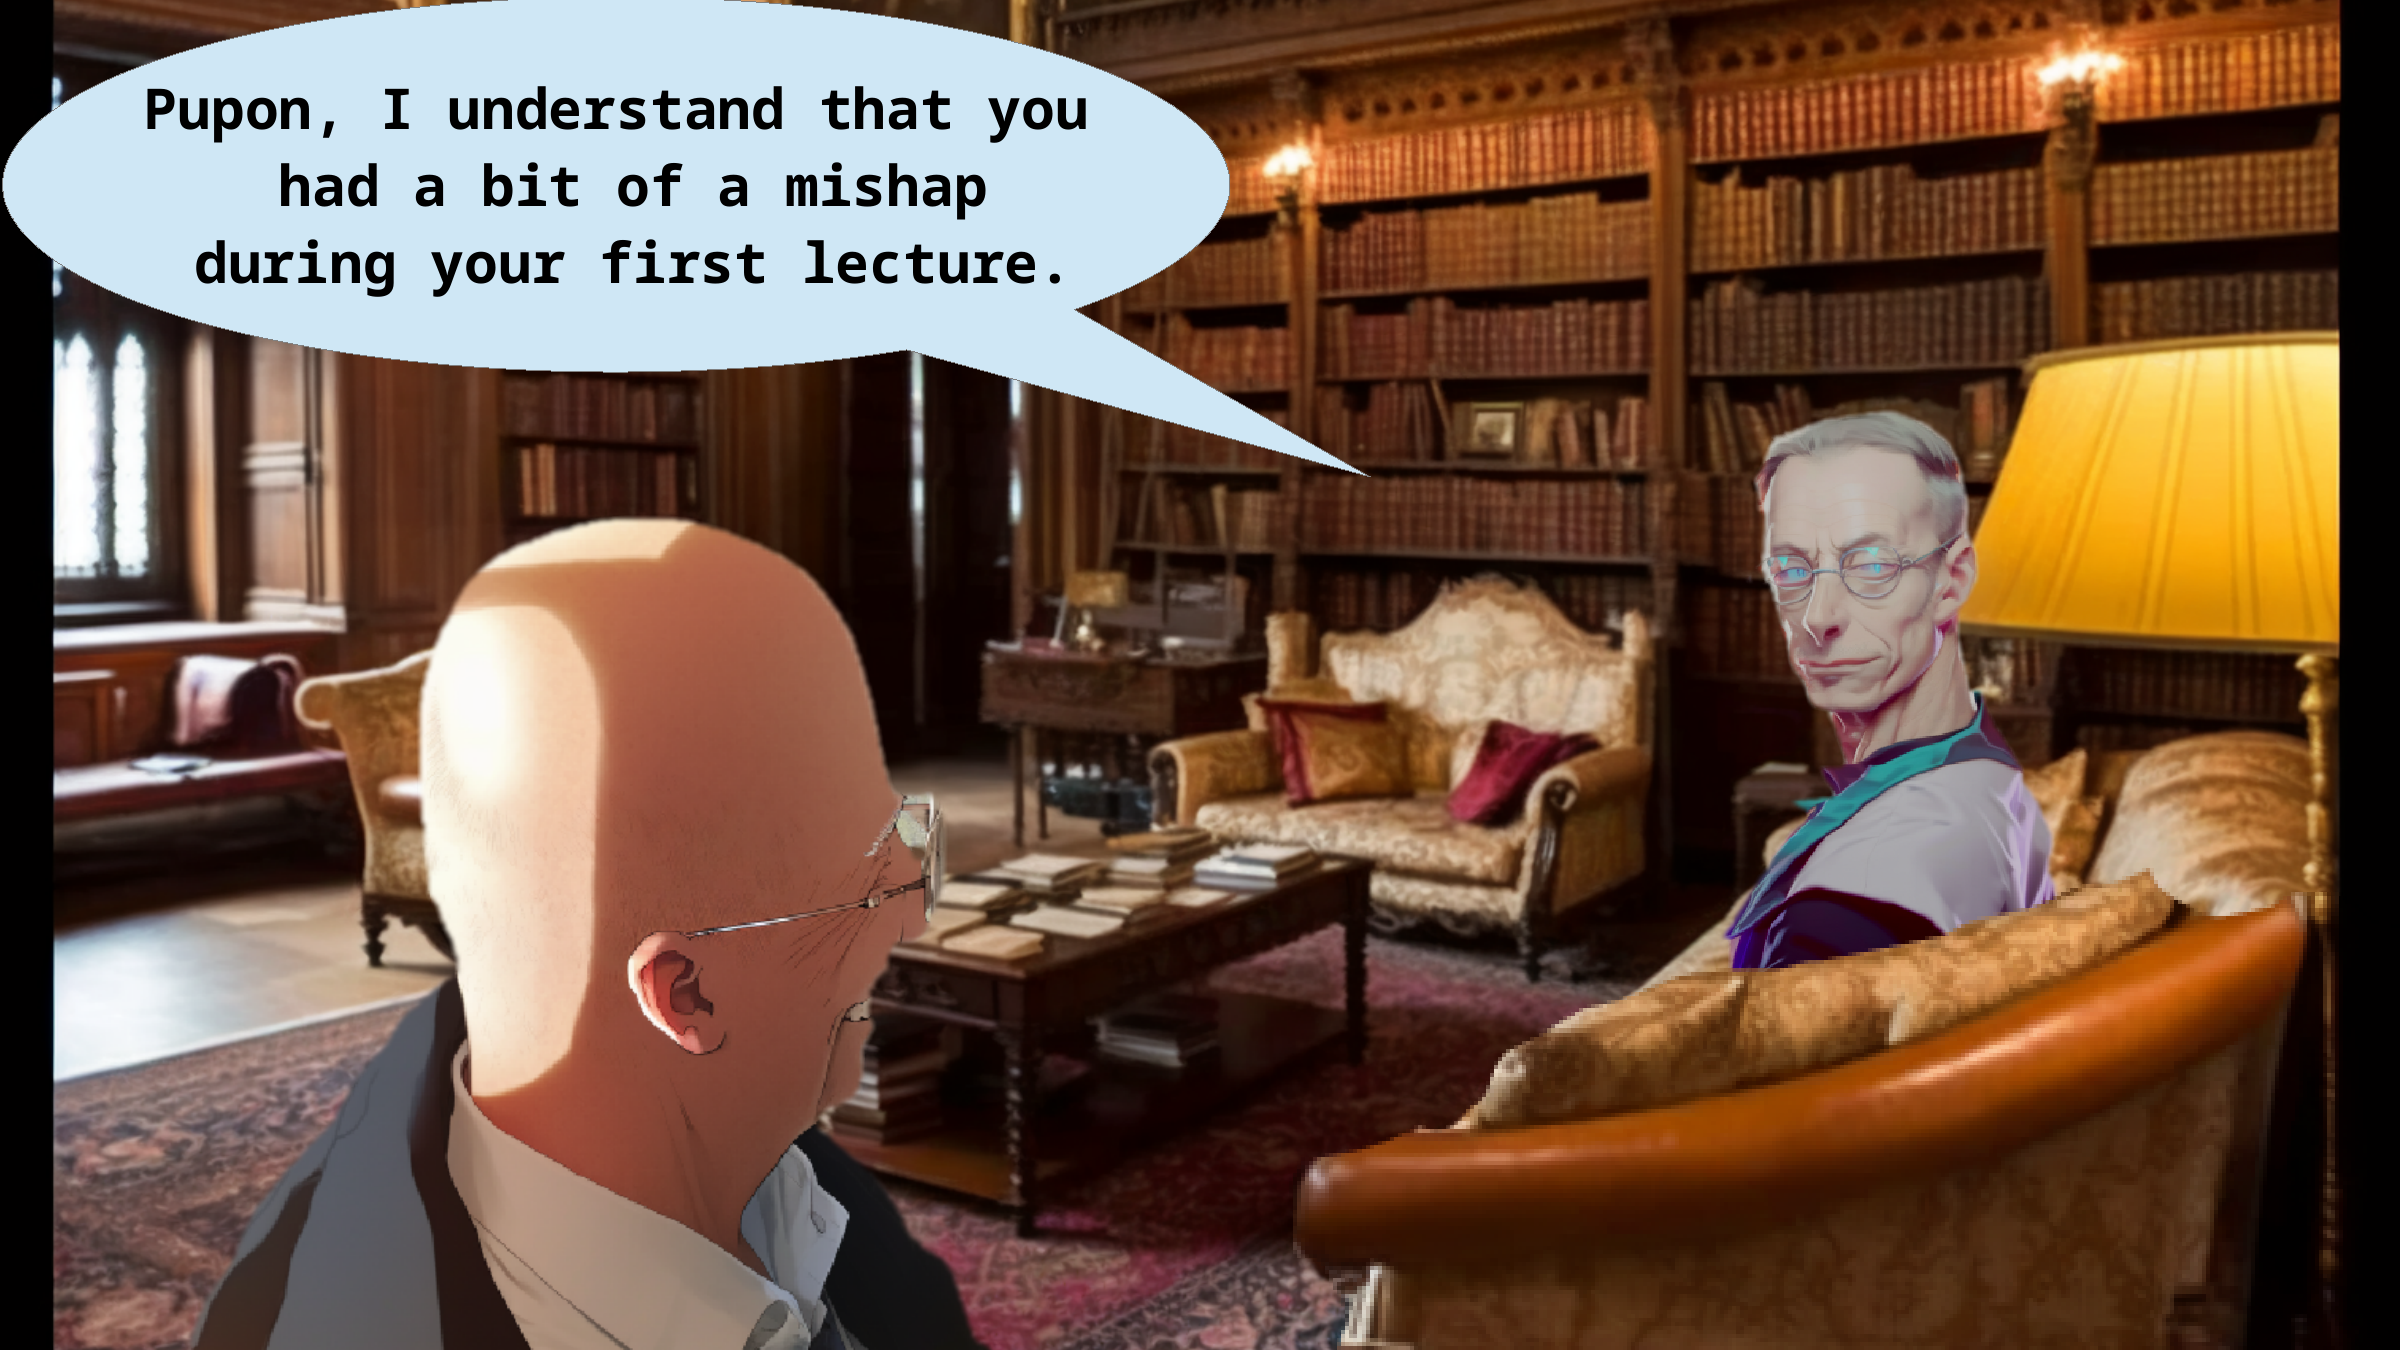

Pupon, I understand that you
 had a bit of a mishap
 during your first lecture.